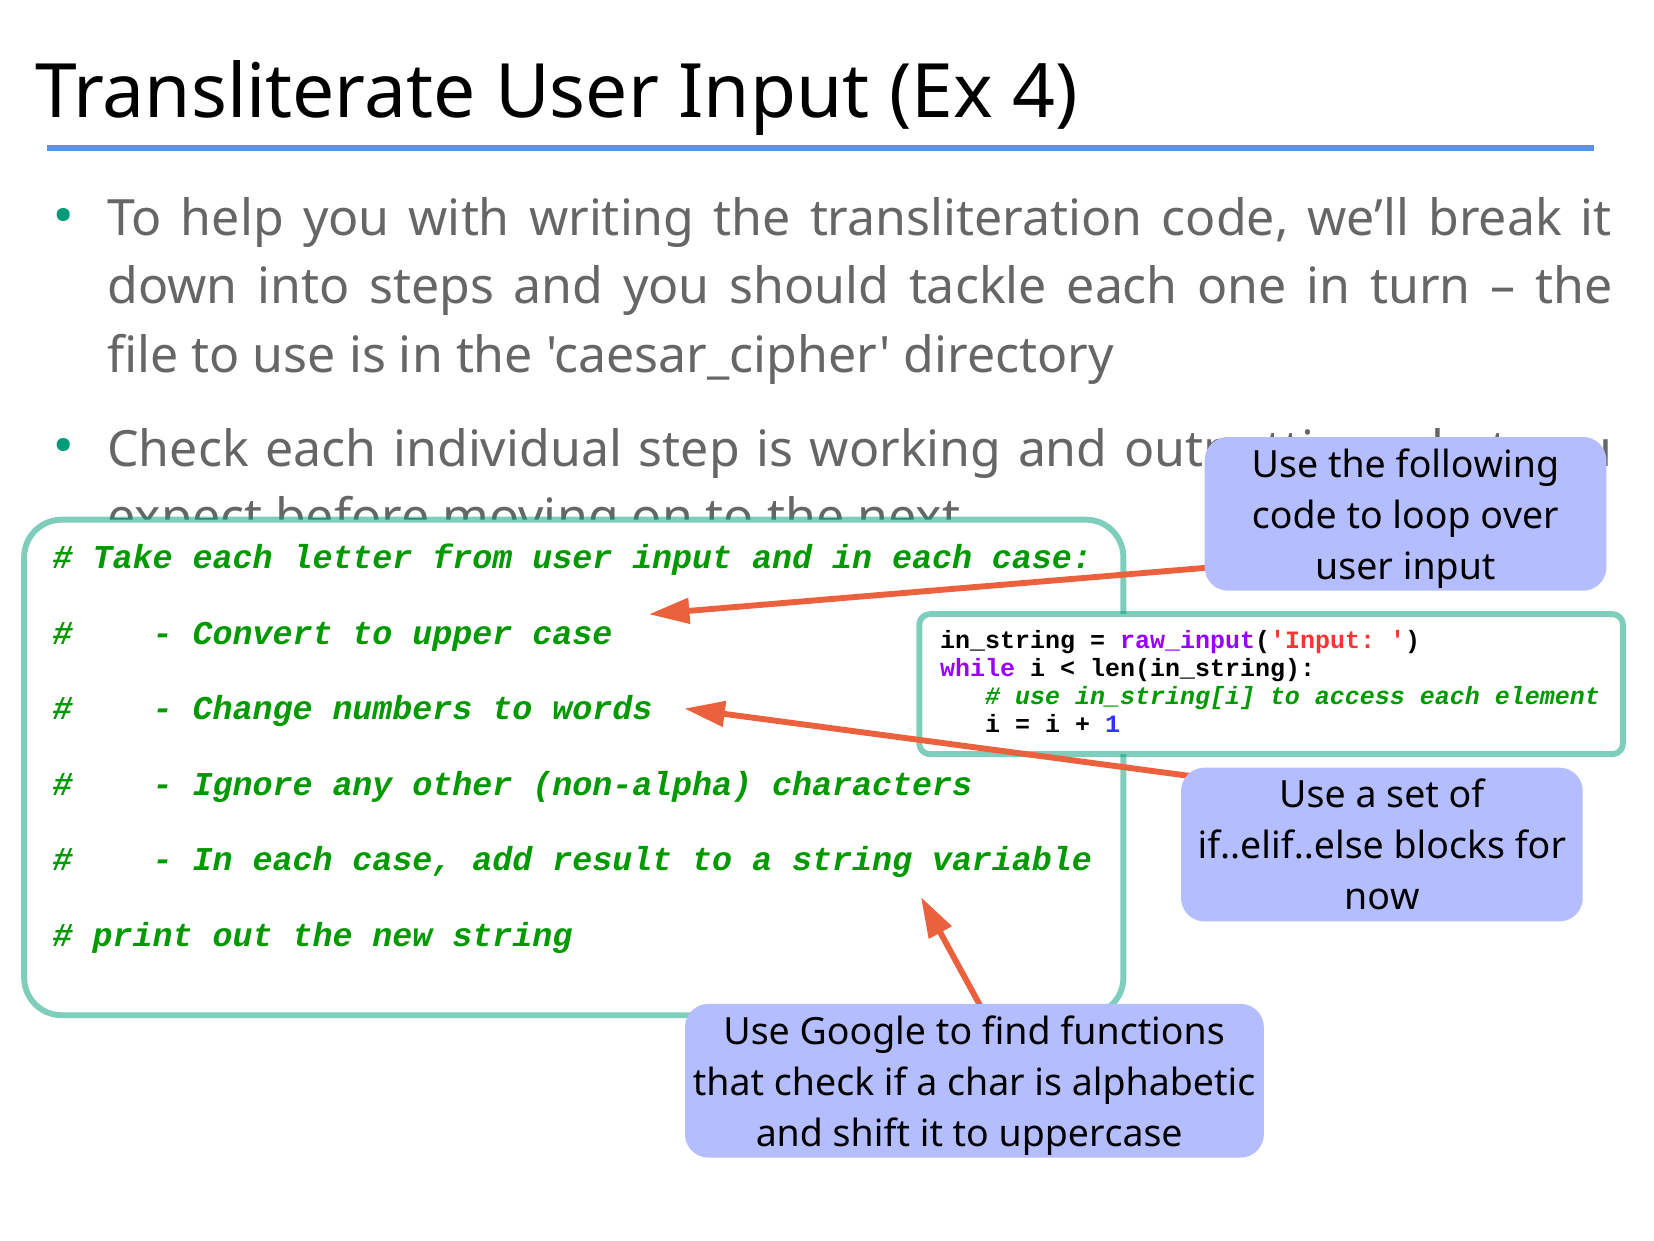

# Transliterate User Input (Ex 4)
To help you with writing the transliteration code, we’ll break it down into steps and you should tackle each one in turn – the file to use is in the 'caesar_cipher' directory
Check each individual step is working and outputting what you expect before moving on to the next
Use the following code to loop over user input
# Take each letter from user input and in each case:
# - Convert to upper case
# - Change numbers to words
# - Ignore any other (non-alpha) characters
# - In each case, add result to a string variable
# print out the new string
in_string = raw_input('Input: ')
while i < len(in_string):
 # use in_string[i] to access each element
 i = i + 1
Use a set of if..elif..else blocks for now
Use Google to find functions that check if a char is alphabetic and shift it to uppercase